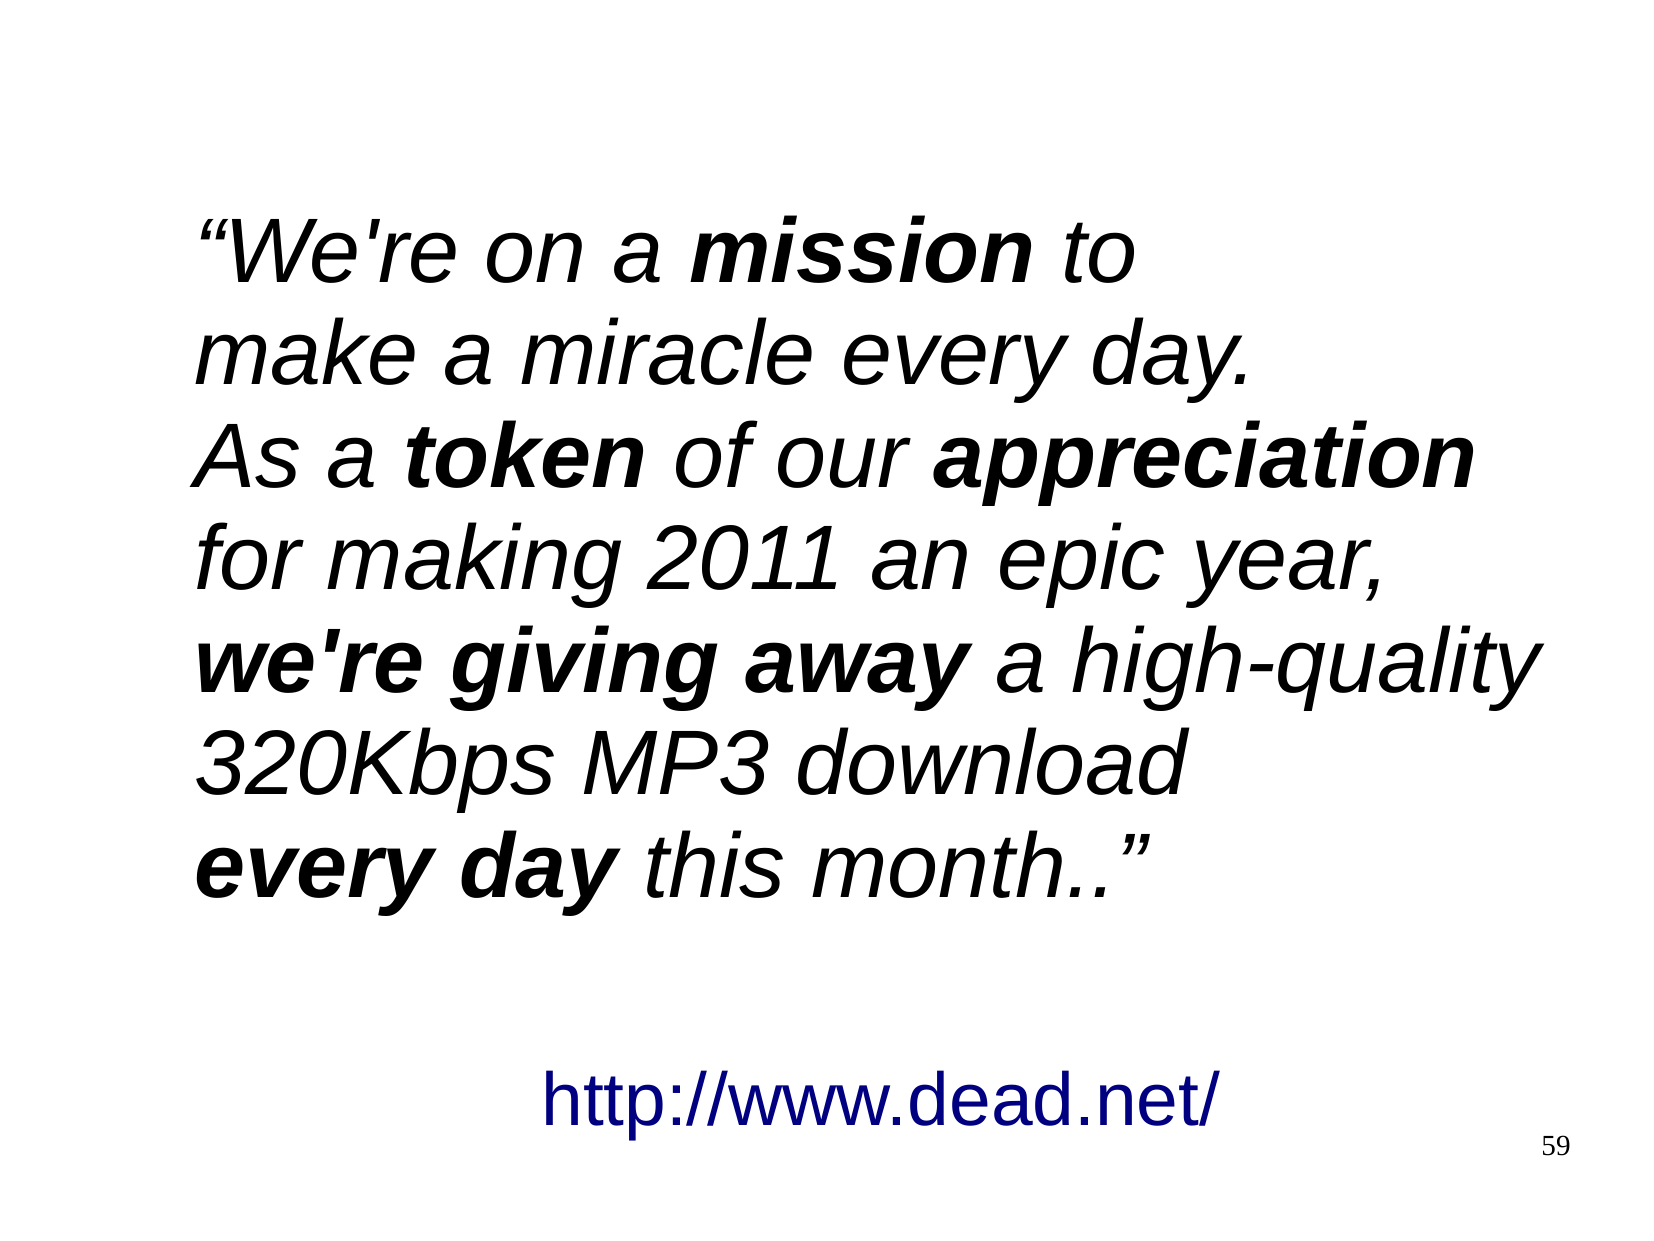

“We're on a mission to
make a miracle every day.
As a token of our appreciation for making 2011 an epic year, we're giving away a high-quality 320Kbps MP3 download
every day this month..”
 http://www.dead.net/
59